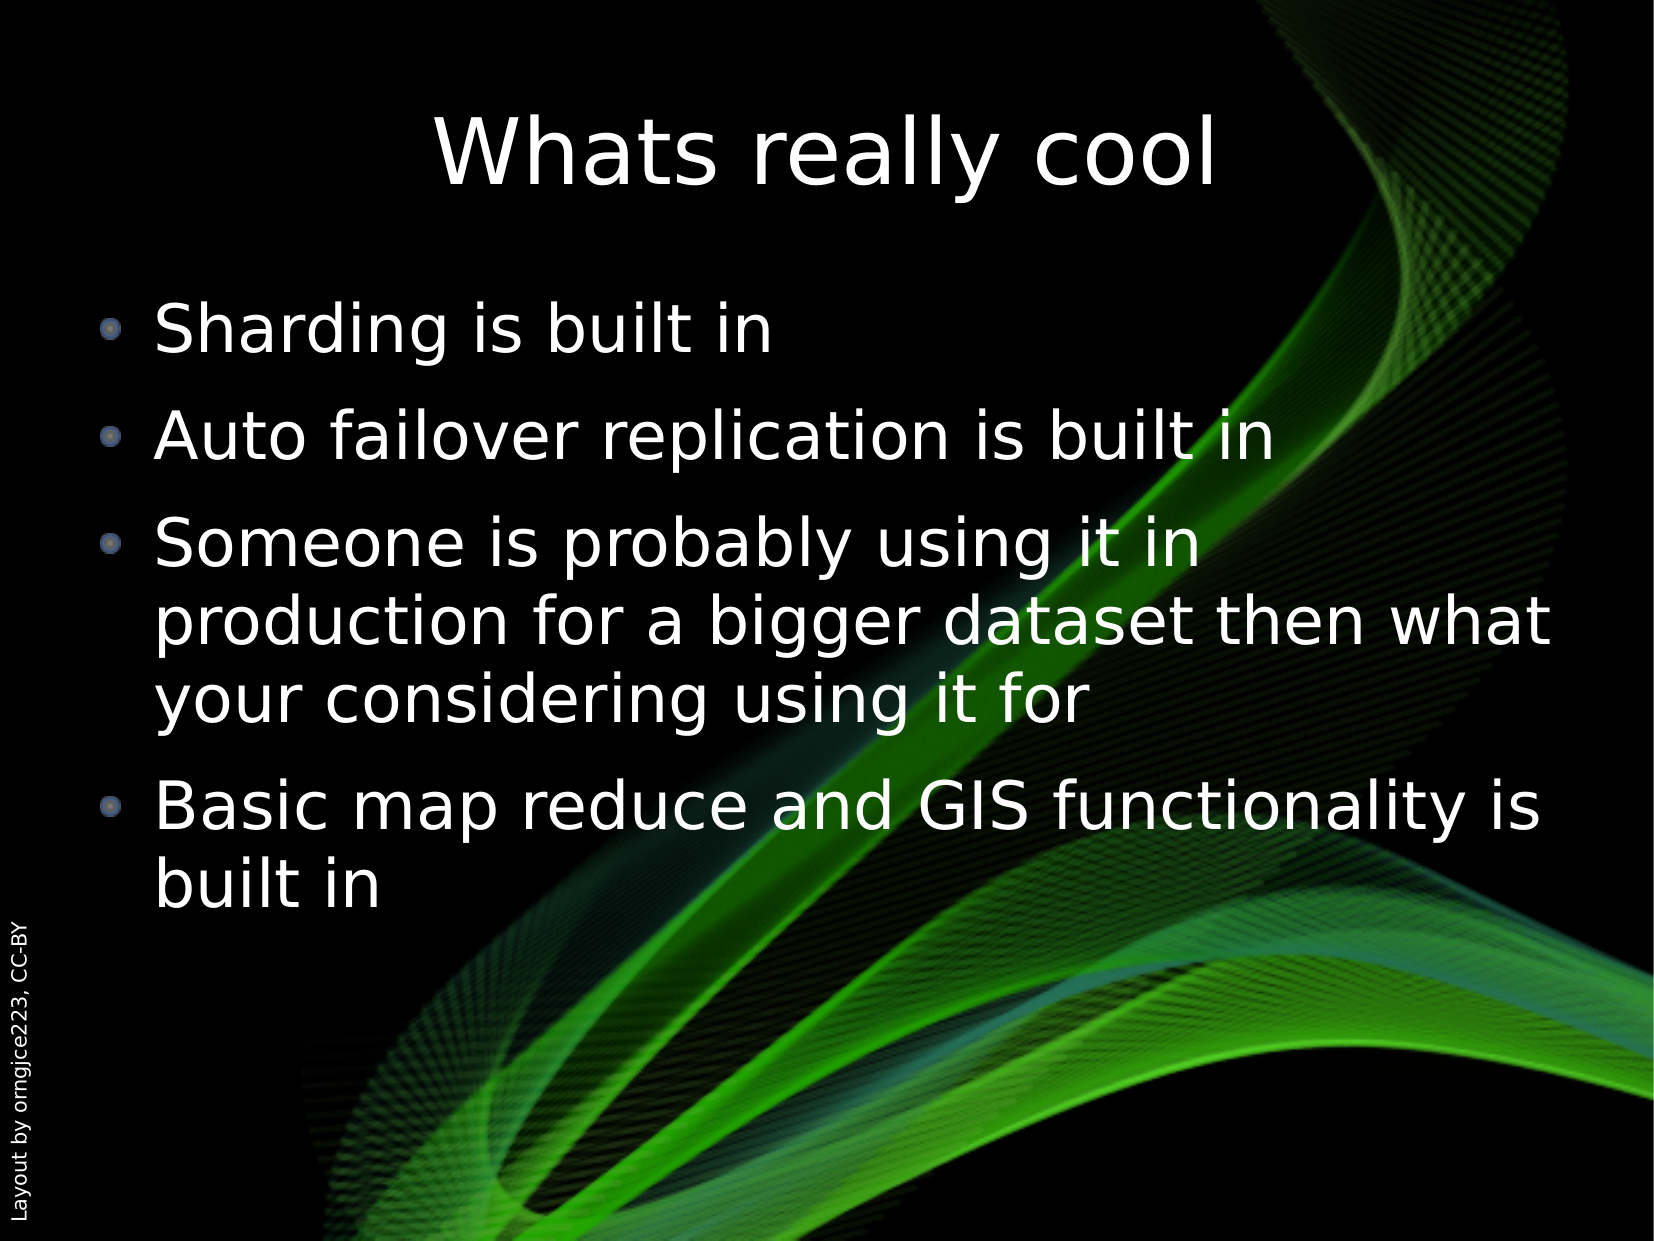

# Whats really cool
Sharding is built in
Auto failover replication is built in
Someone is probably using it in production for a bigger dataset then what your considering using it for
Basic map reduce and GIS functionality is built in